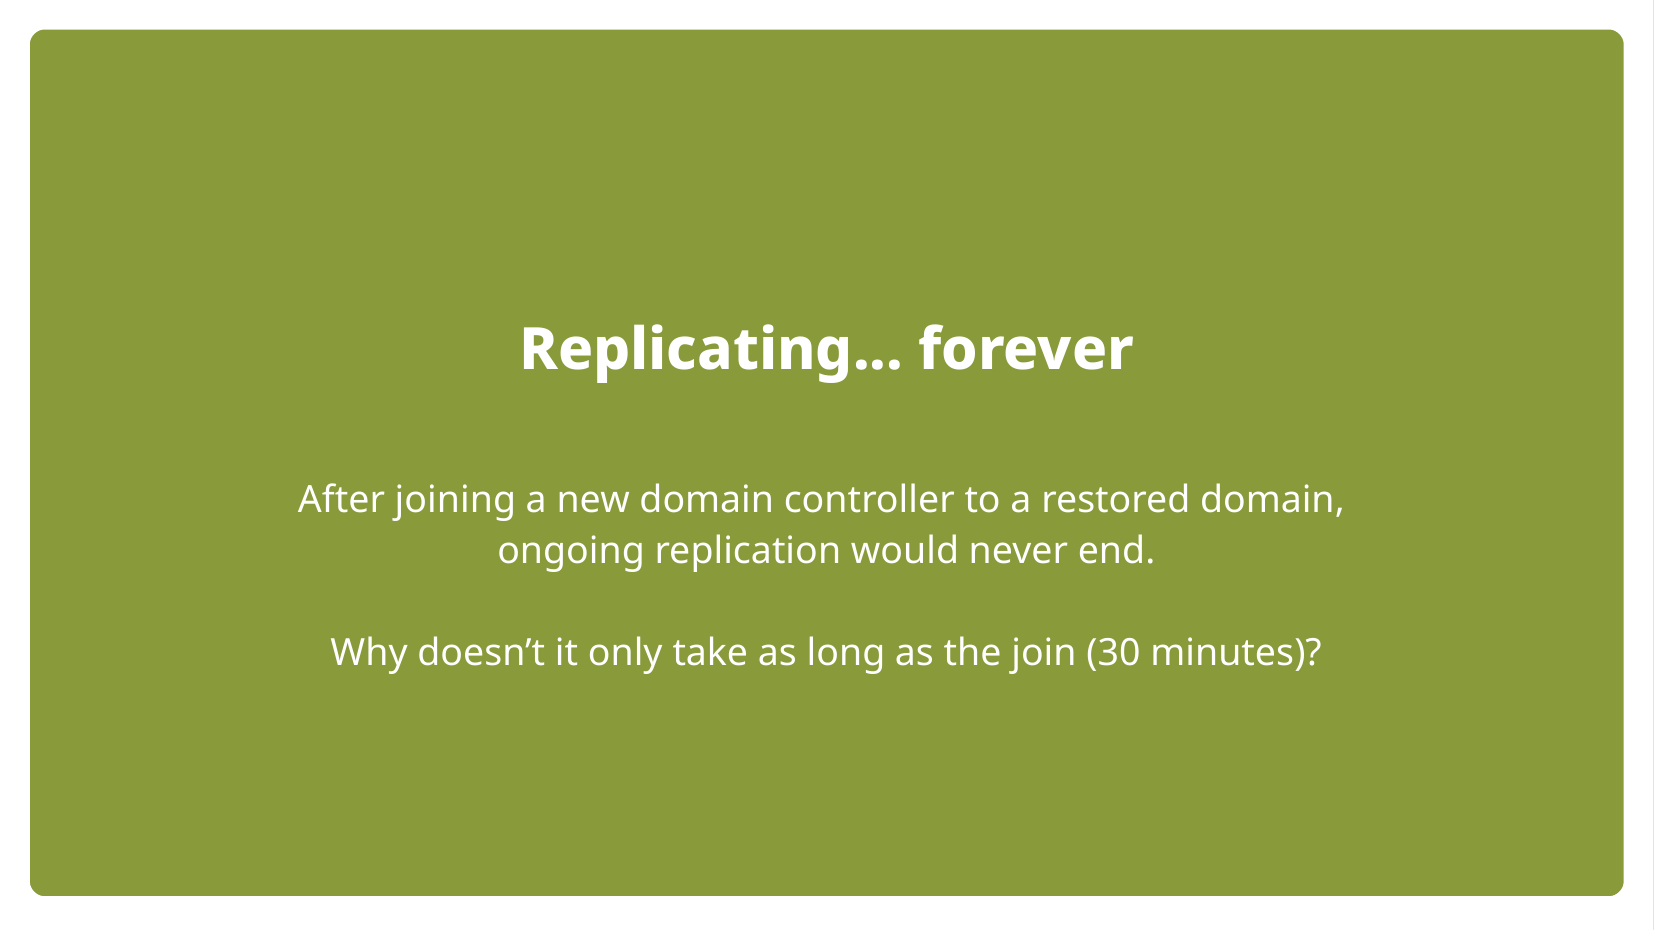

# Replicating... forever
After joining a new domain controller to a restored domain,
ongoing replication would never end.
Why doesn’t it only take as long as the join (30 minutes)?